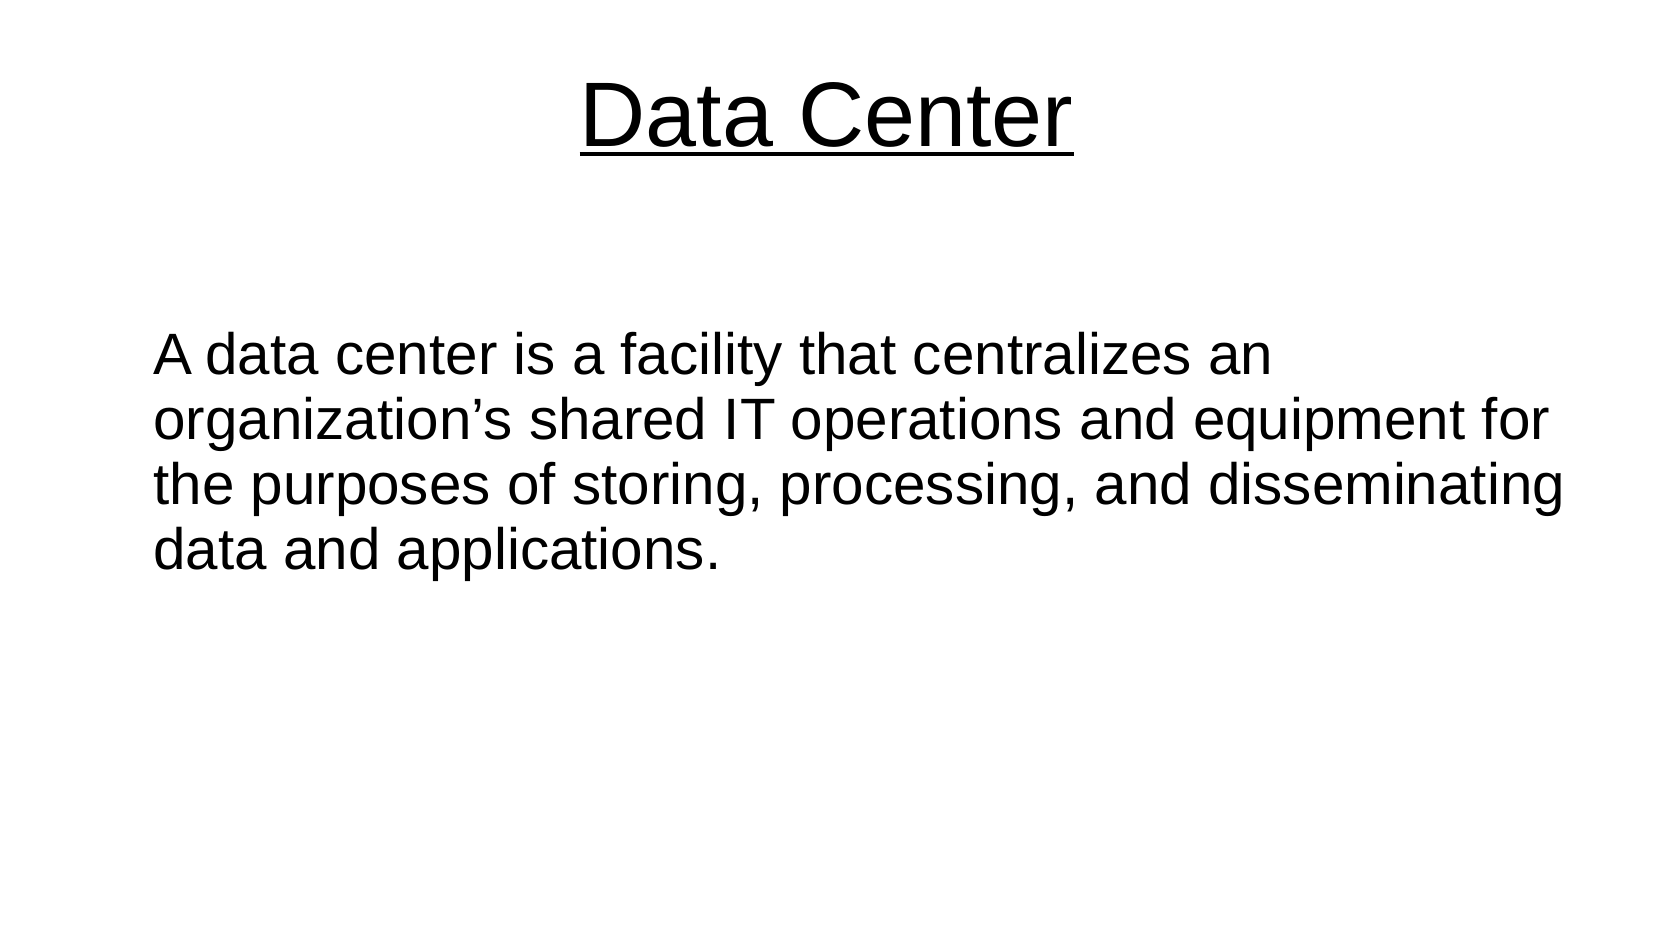

# Data Center
A data center is a facility that centralizes an organization’s shared IT operations and equipment for the purposes of storing, processing, and disseminating data and applications.